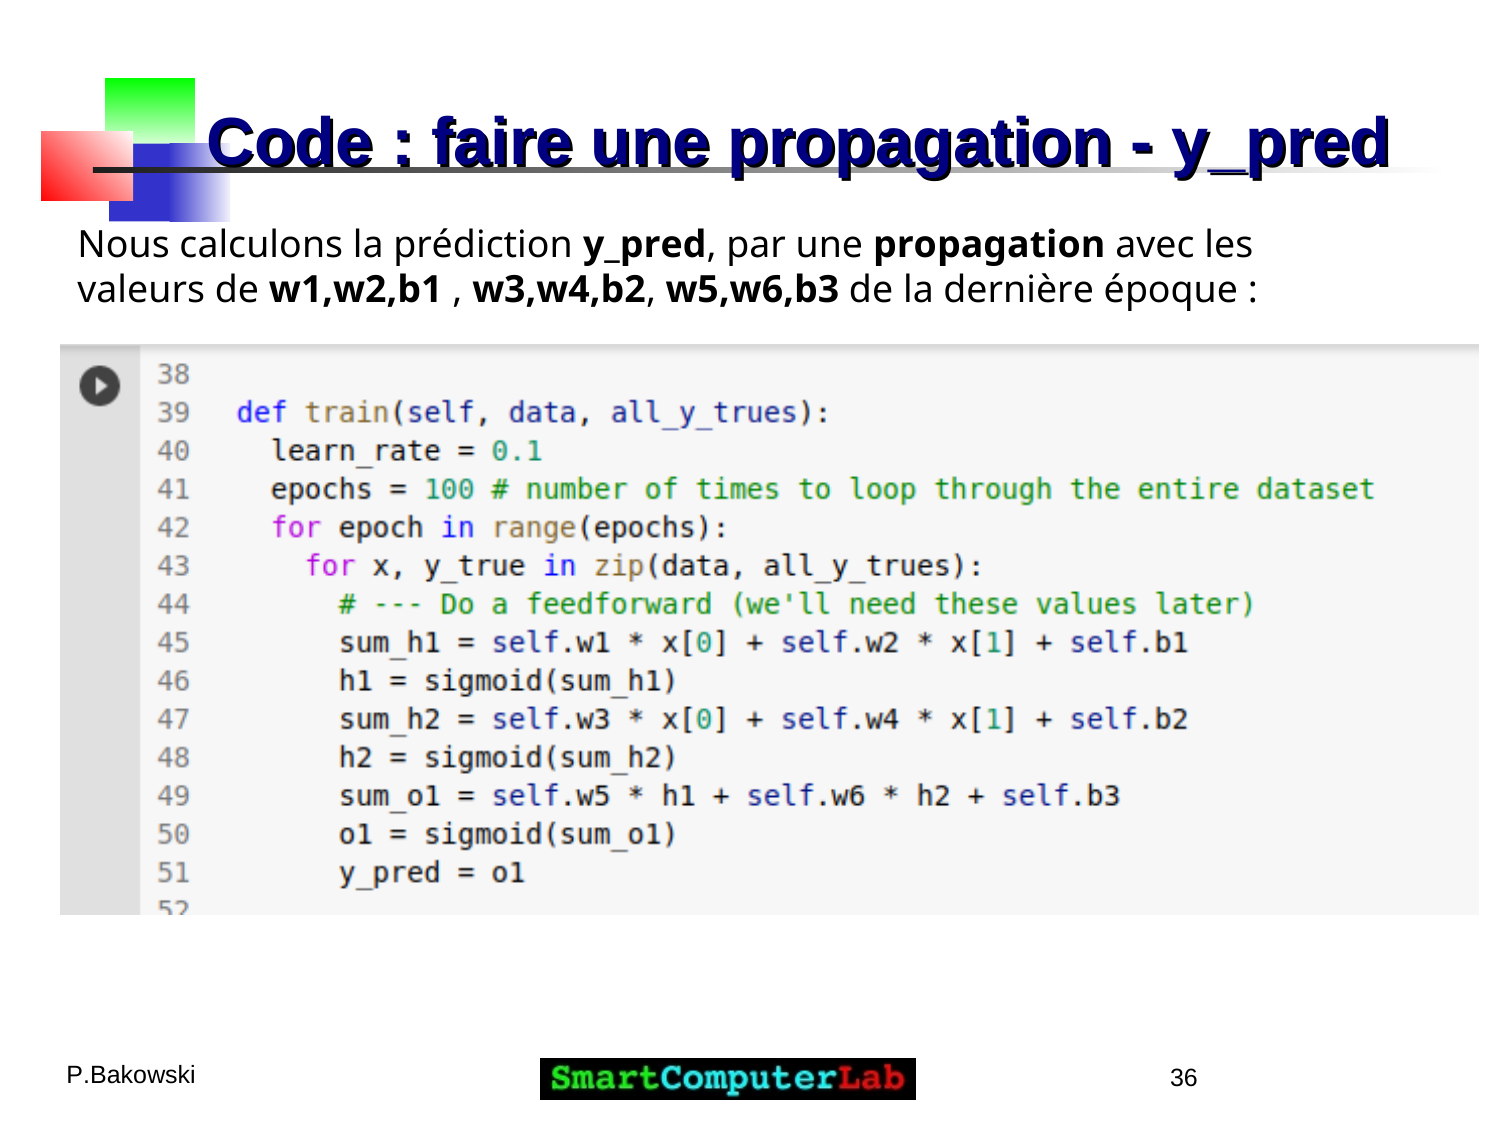

# Code : faire une propagation - y_pred
Nous calculons la prédiction y_pred, par une propagation avec les valeurs de w1,w2,b1 , w3,w4,b2, w5,w6,b3 de la dernière époque :
36